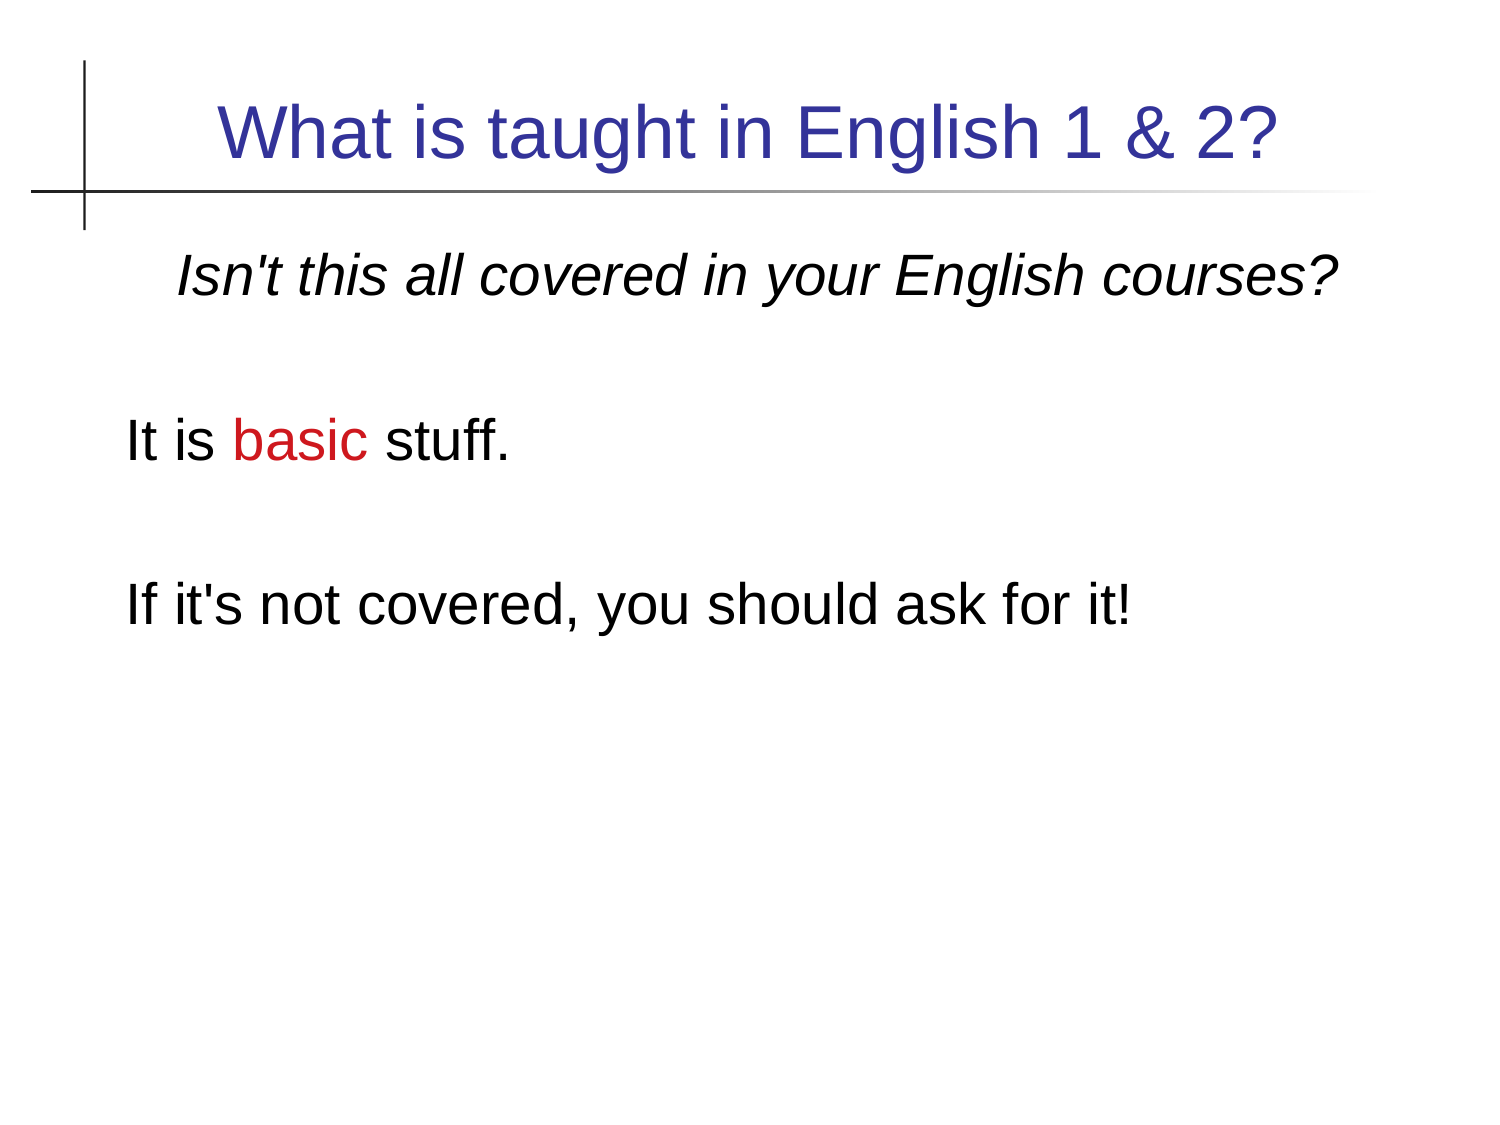

# What is taught in English 1 & 2?
Isn't this all covered in your English courses?
It is basic stuff.
If it's not covered, you should ask for it!